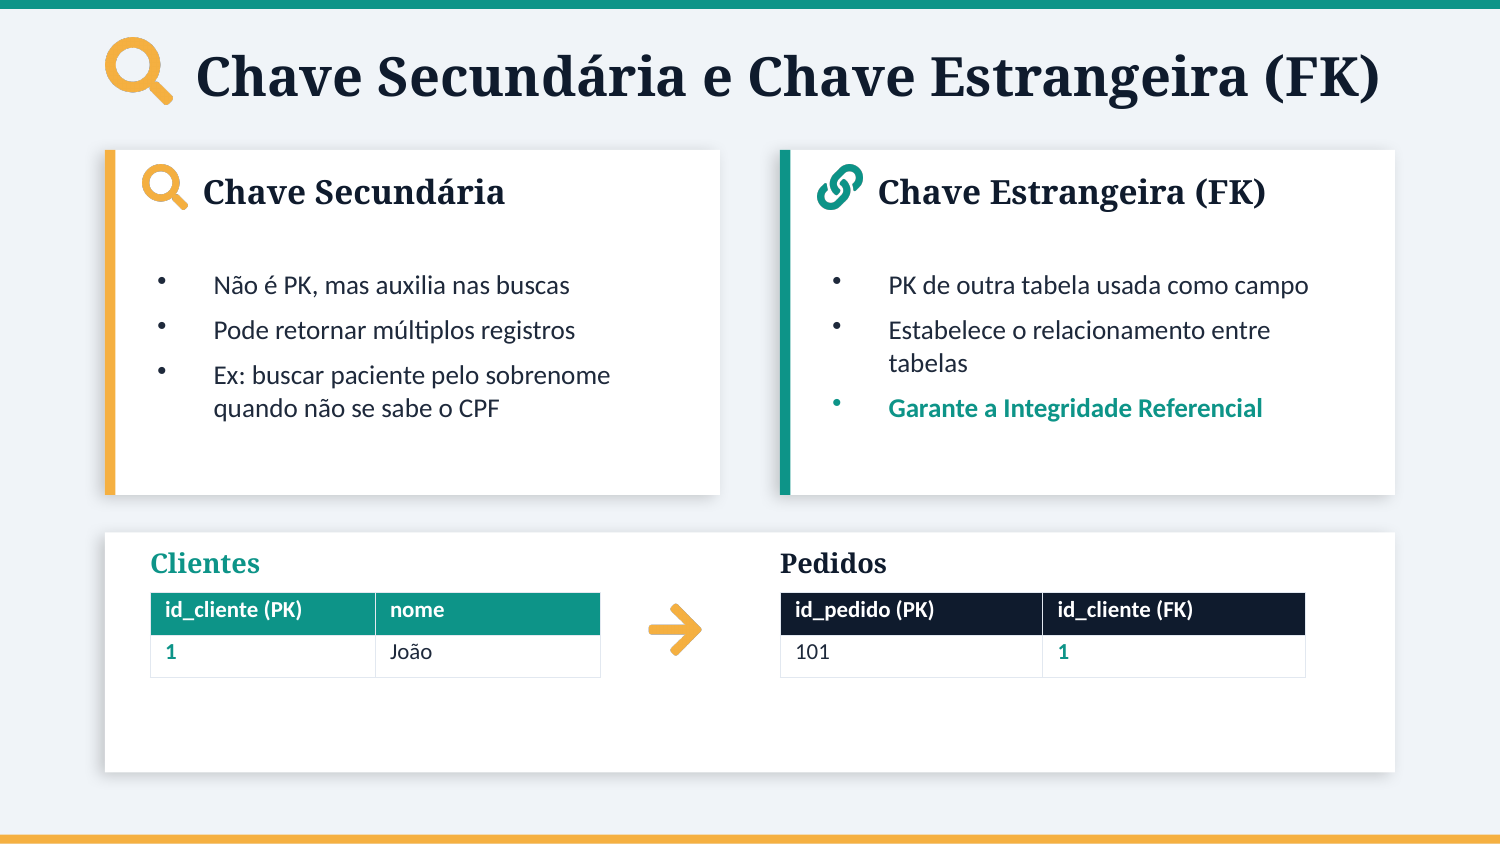

Chave Secundária e Chave Estrangeira (FK)
Chave Secundária
Chave Estrangeira (FK)
Não é PK, mas auxilia nas buscas
Pode retornar múltiplos registros
Ex: buscar paciente pelo sobrenome quando não se sabe o CPF
PK de outra tabela usada como campo
Estabelece o relacionamento entre tabelas
Garante a Integridade Referencial
Clientes
Pedidos
| id\_cliente (PK) | nome |
| --- | --- |
| 1 | João |
| id\_pedido (PK) | id\_cliente (FK) |
| --- | --- |
| 101 | 1 |